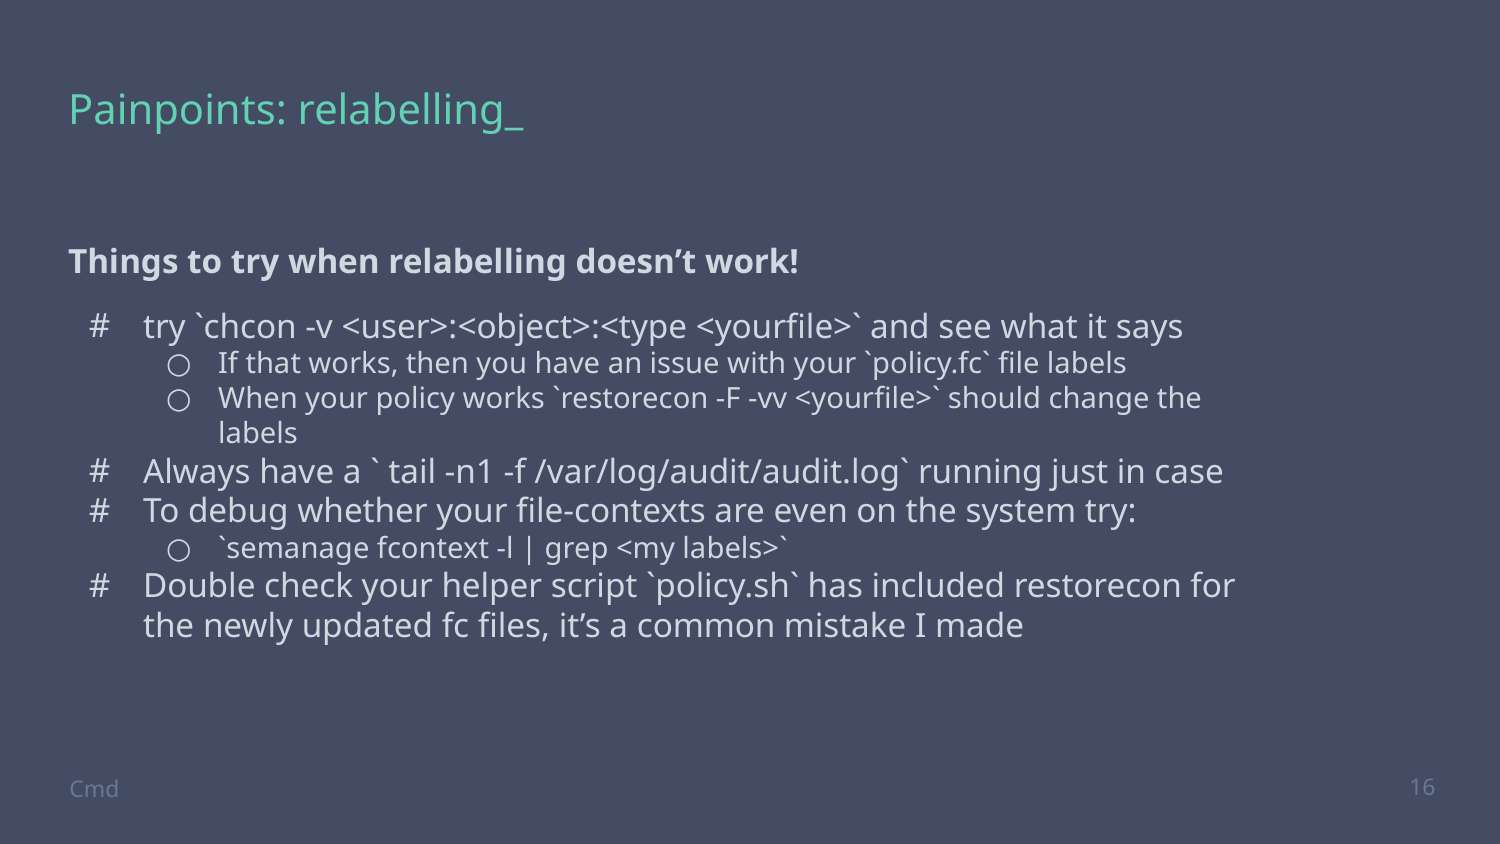

# Painpoints: relabelling_
Things to try when relabelling doesn’t work!
try `chcon -v <user>:<object>:<type <yourfile>` and see what it says
If that works, then you have an issue with your `policy.fc` file labels
When your policy works `restorecon -F -vv <yourfile>` should change the labels
Always have a ` tail -n1 -f /var/log/audit/audit.log` running just in case
To debug whether your file-contexts are even on the system try:
`semanage fcontext -l | grep <my labels>`
Double check your helper script `policy.sh` has included restorecon for the newly updated fc files, it’s a common mistake I made